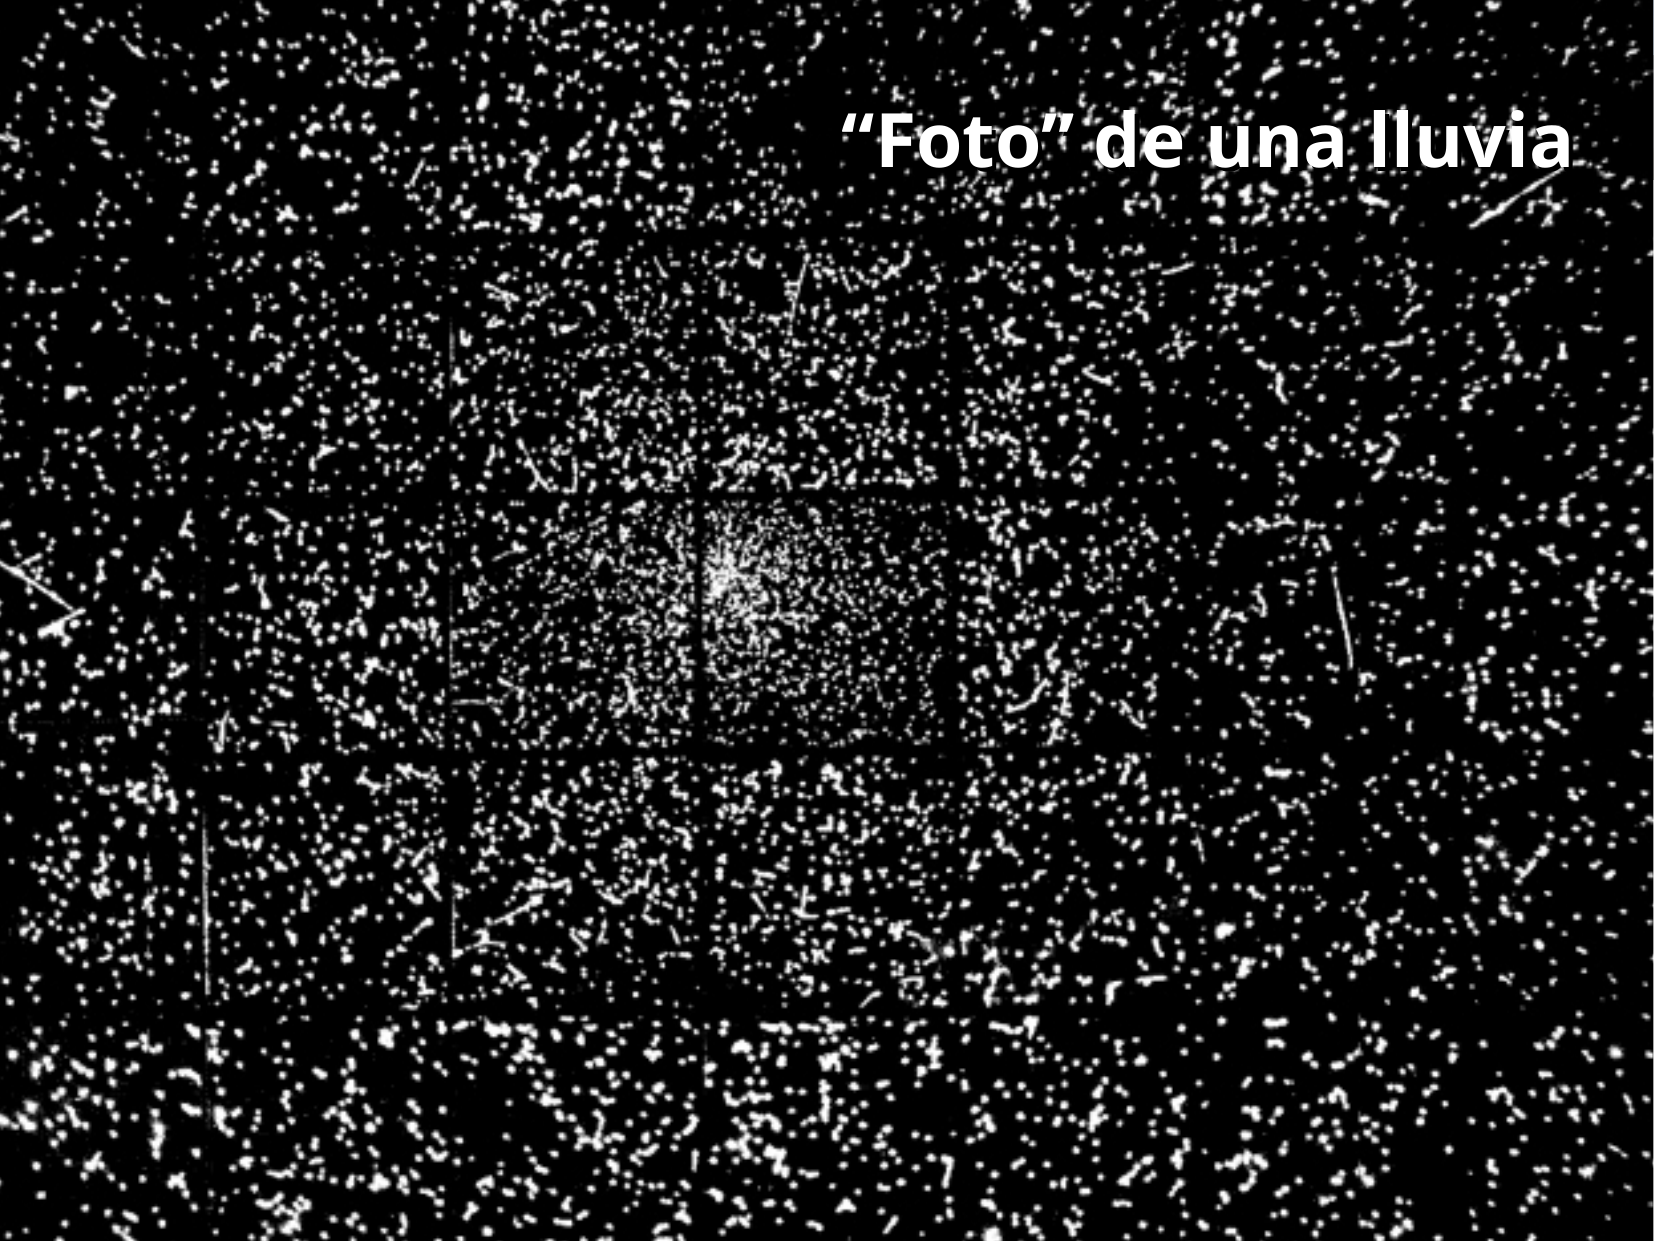

# “Foto” de una lluvia
Feb 2017
Asorey - Chile - U02
28